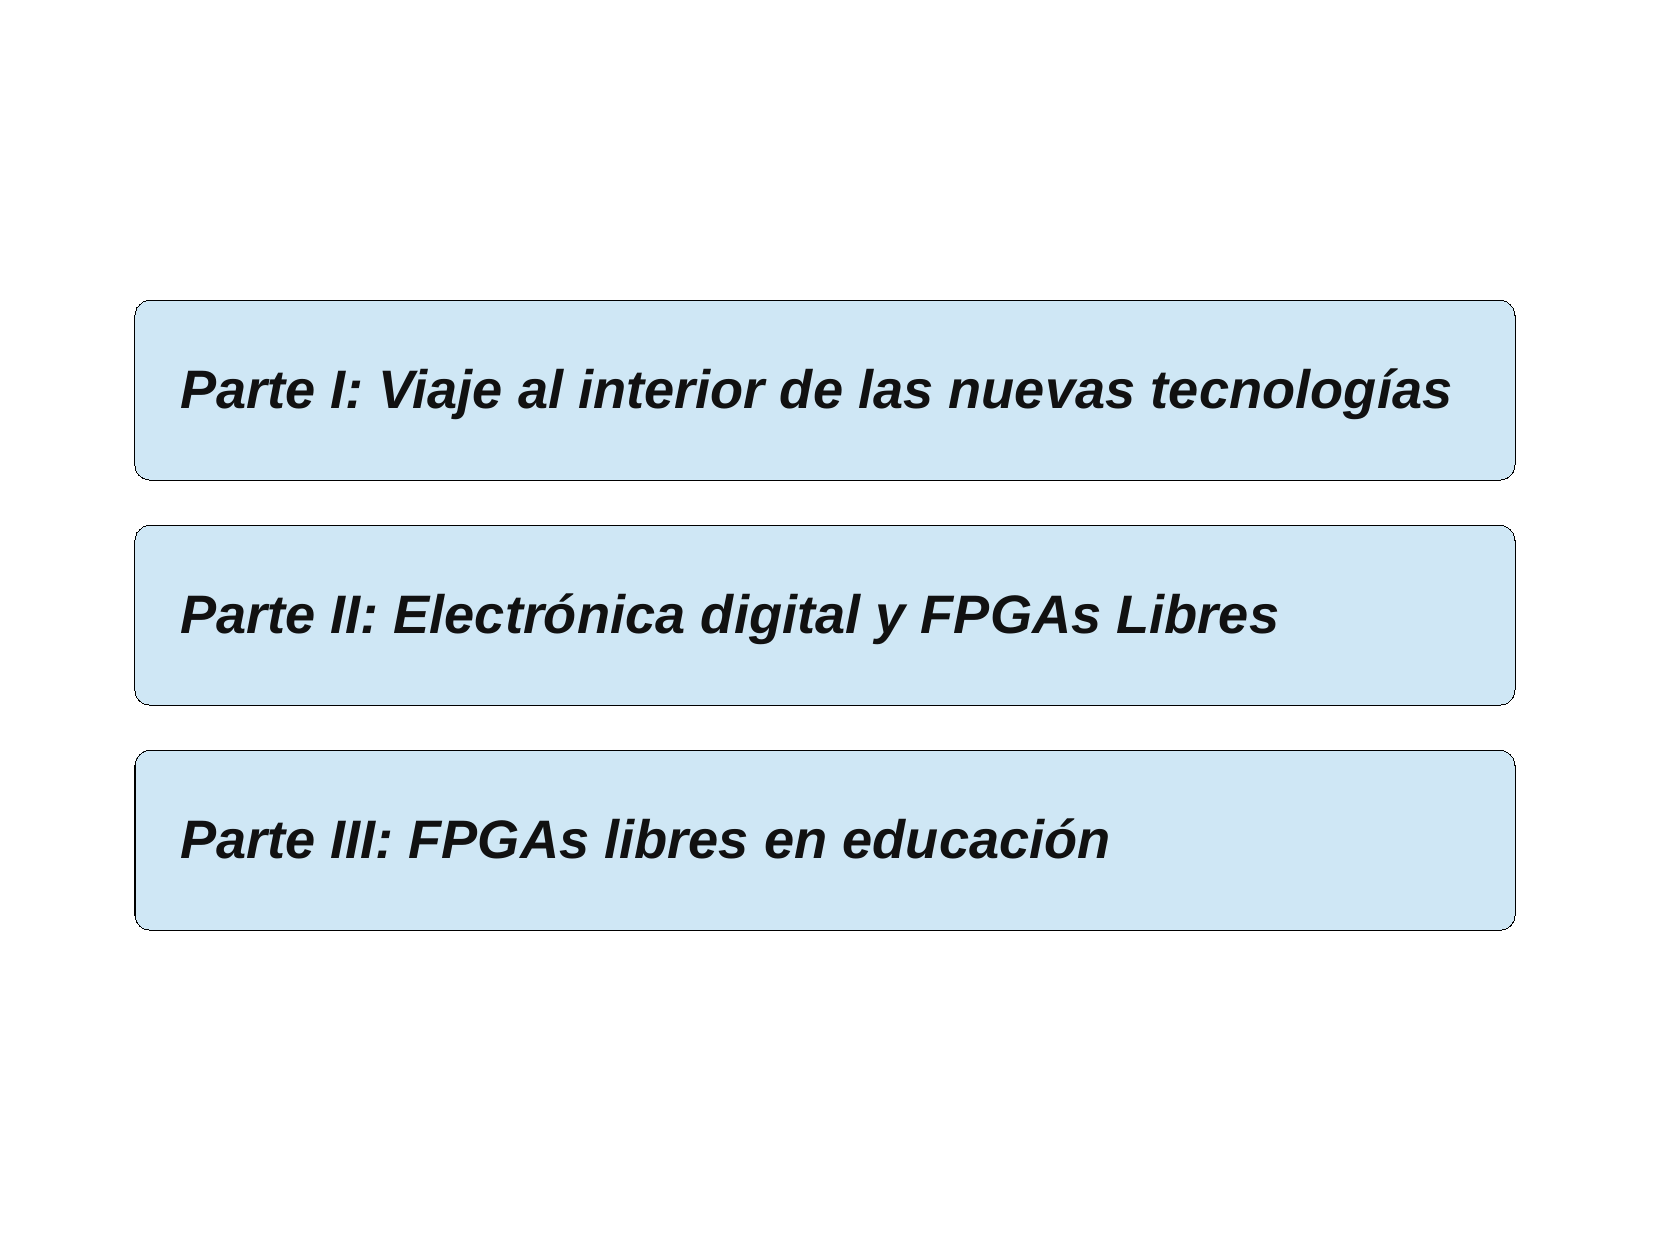

Parte I: Viaje al interior de las nuevas tecnologías
Parte II: Electrónica digital y FPGAs Libres
Parte II: FPGAs libres en educación
Parte III: FPGAs libres en educación
Parte II: FPGAs libres en educación